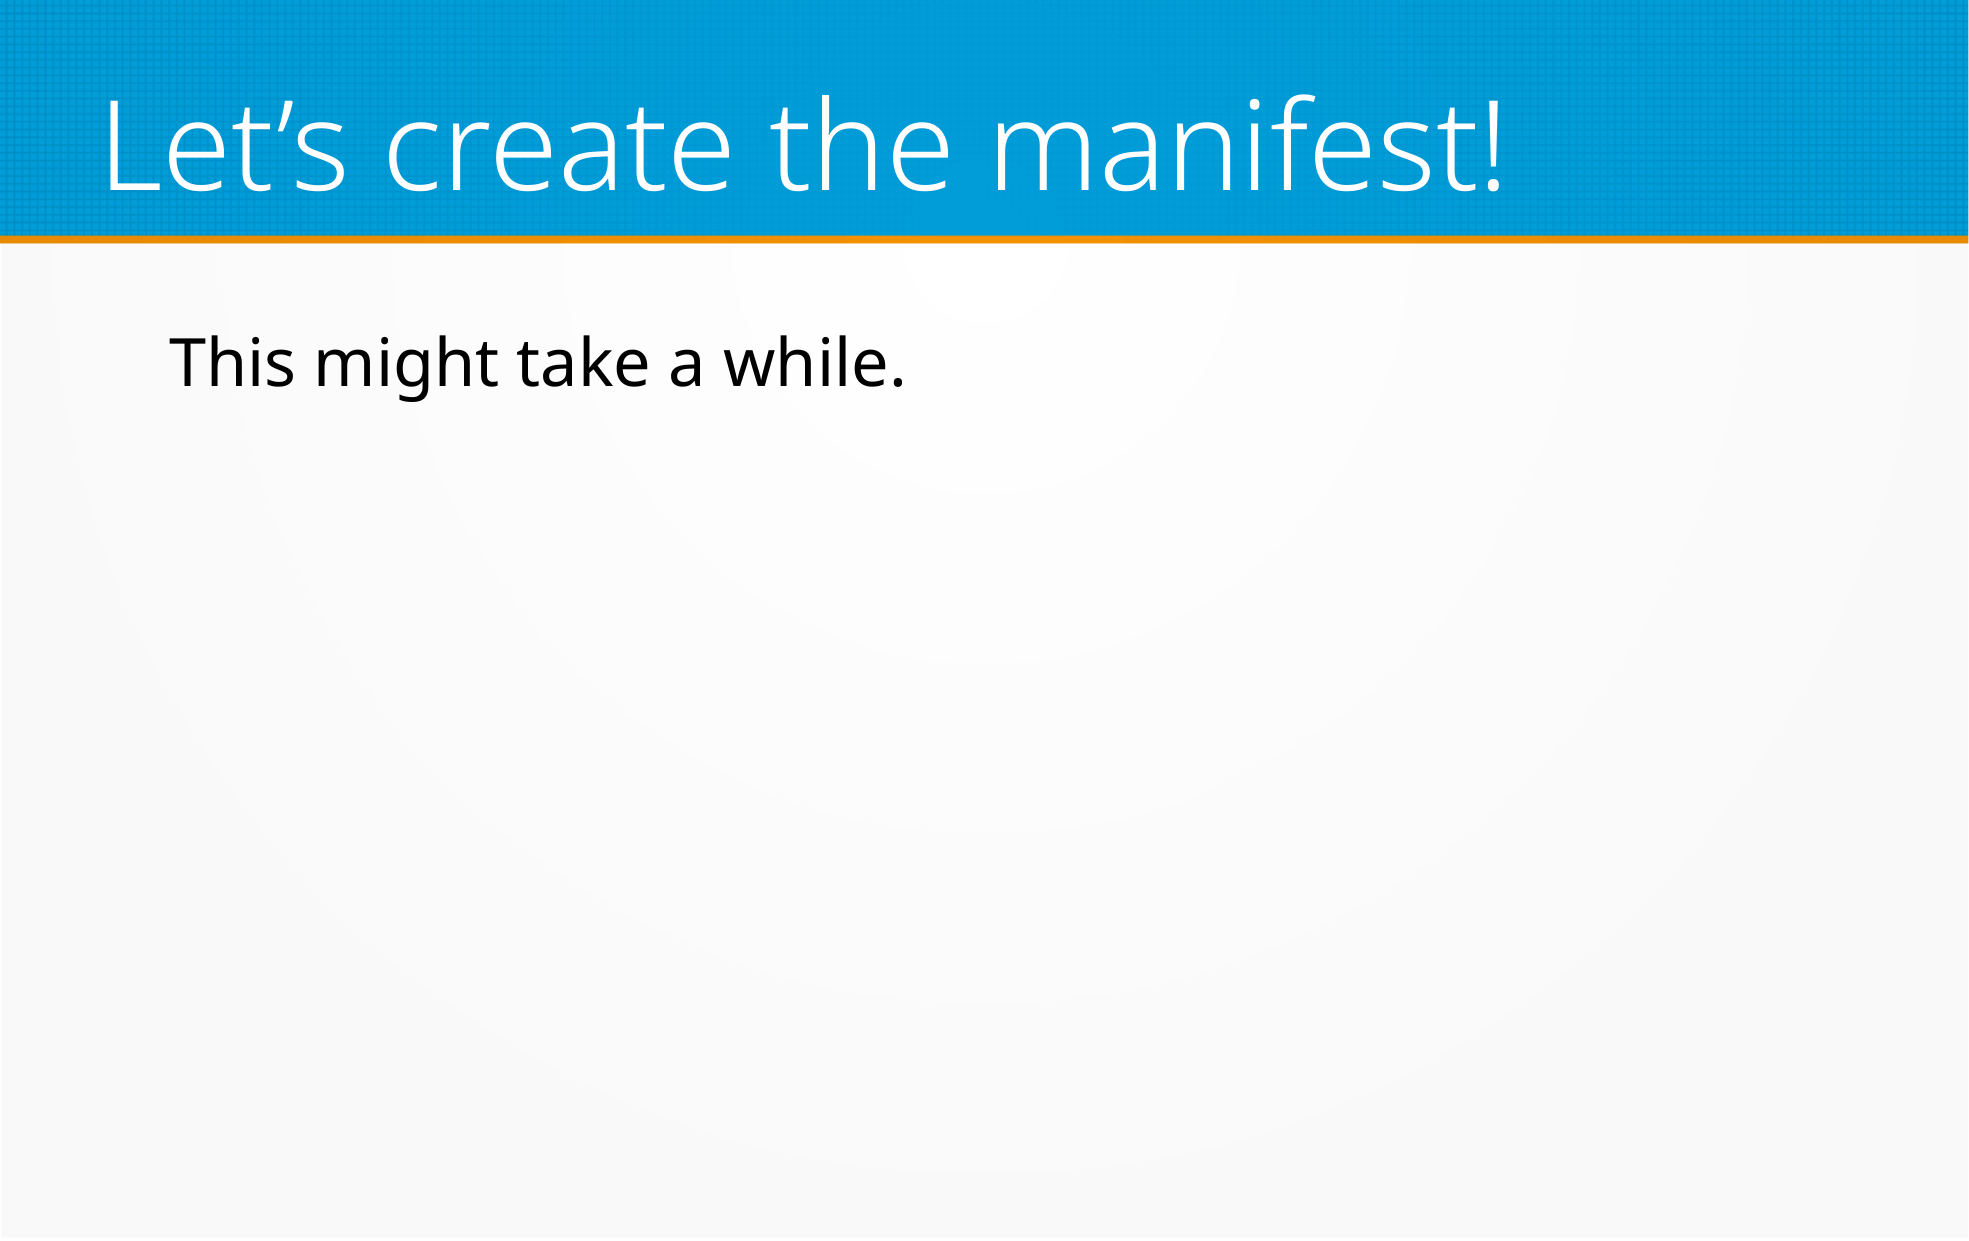

# Let’s create the manifest!
This might take a while.